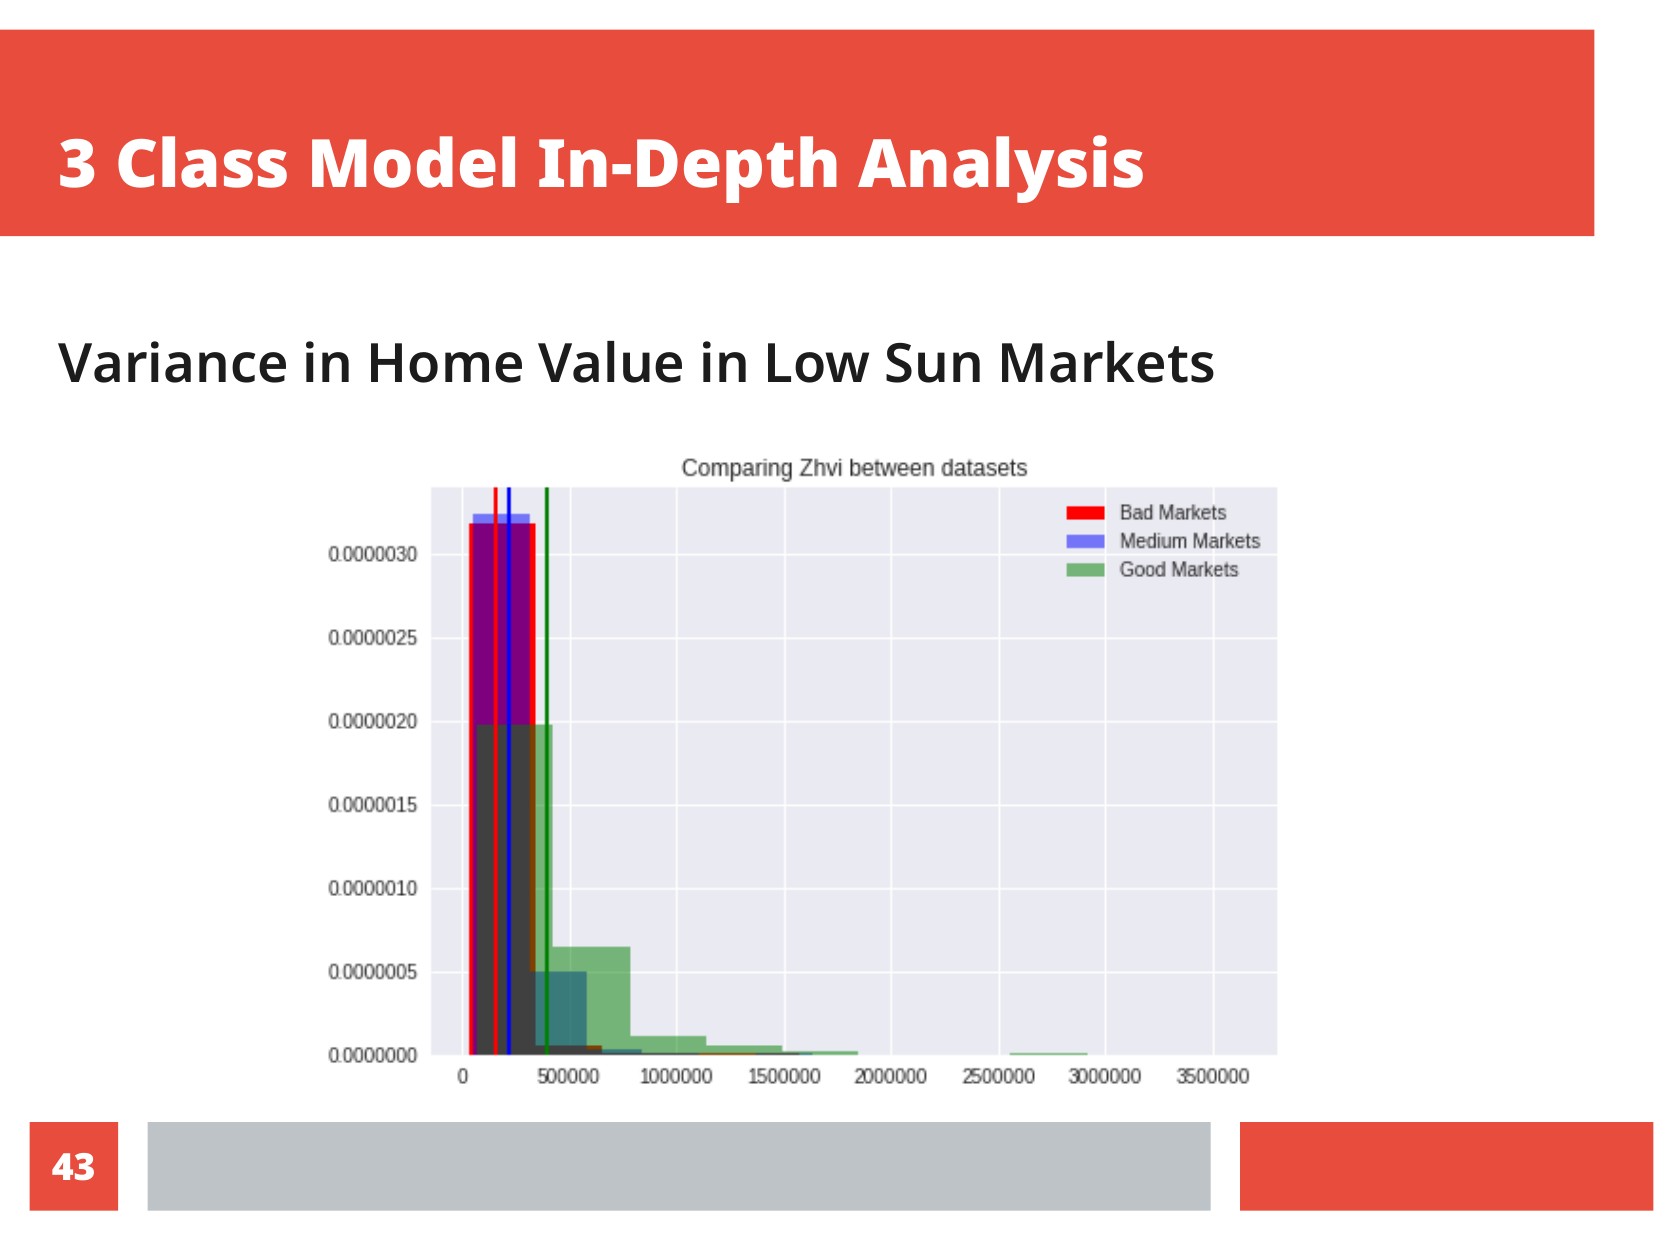

# 3 Class Model In-Depth Analysis
Variance in Home Value in Low Sun Markets
43